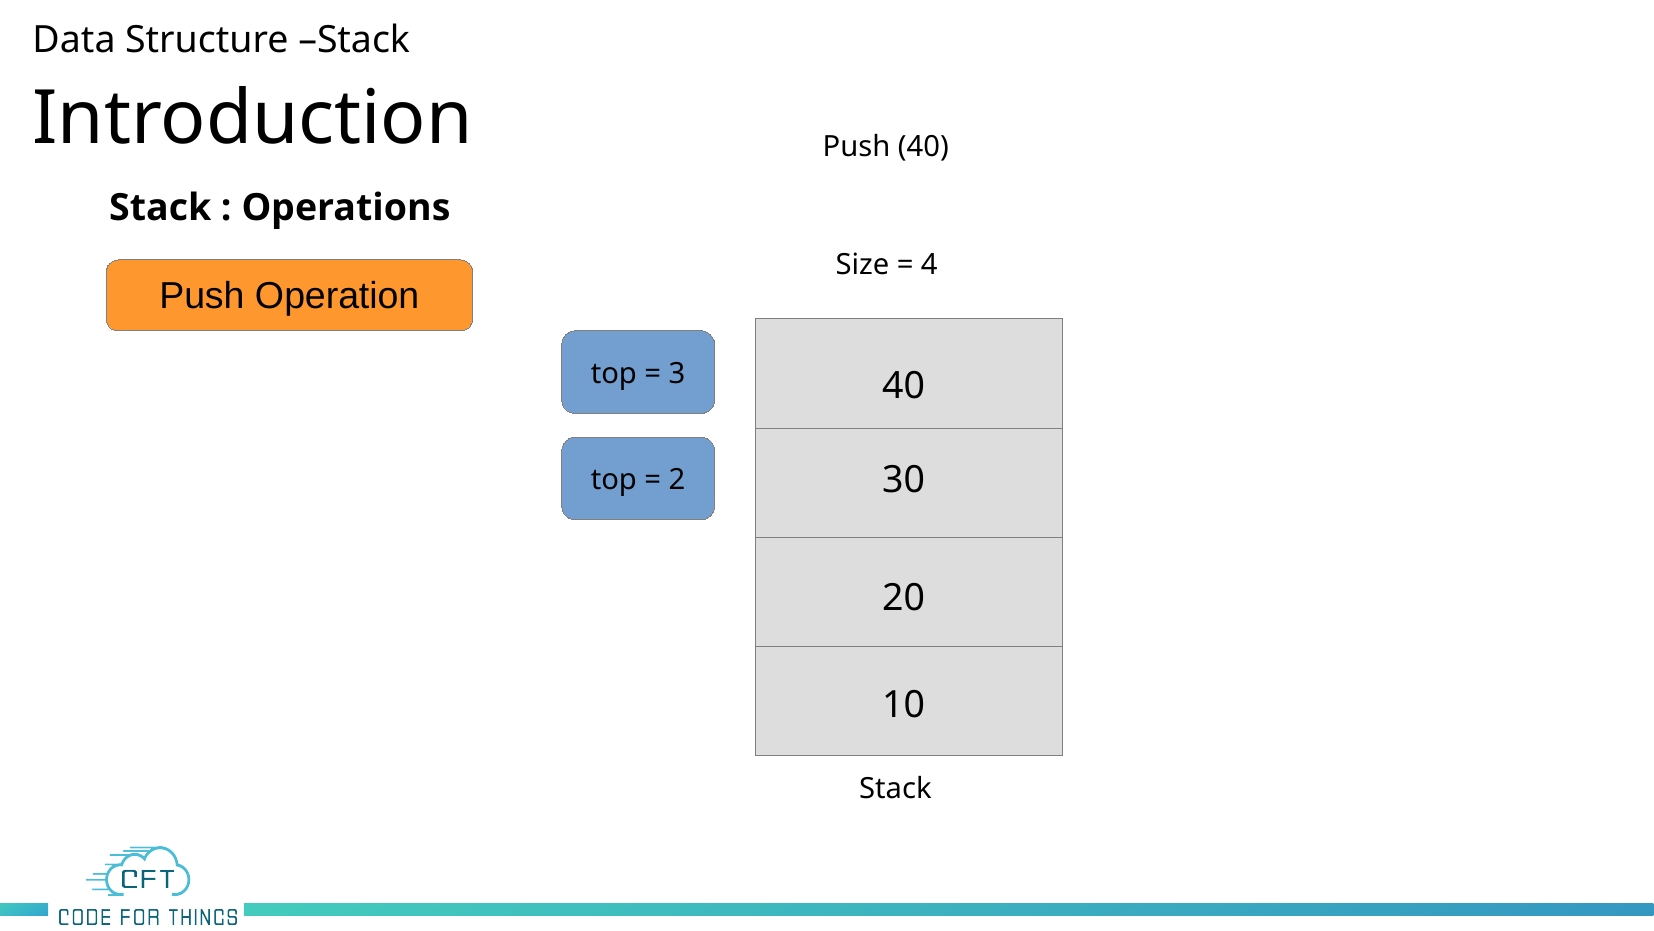

# Data Structure –Stack Introduction
 Push (40)
Stack : Operations
Size = 4
Push Operation
top = 3
40
top = 2
30
20
10
Stack